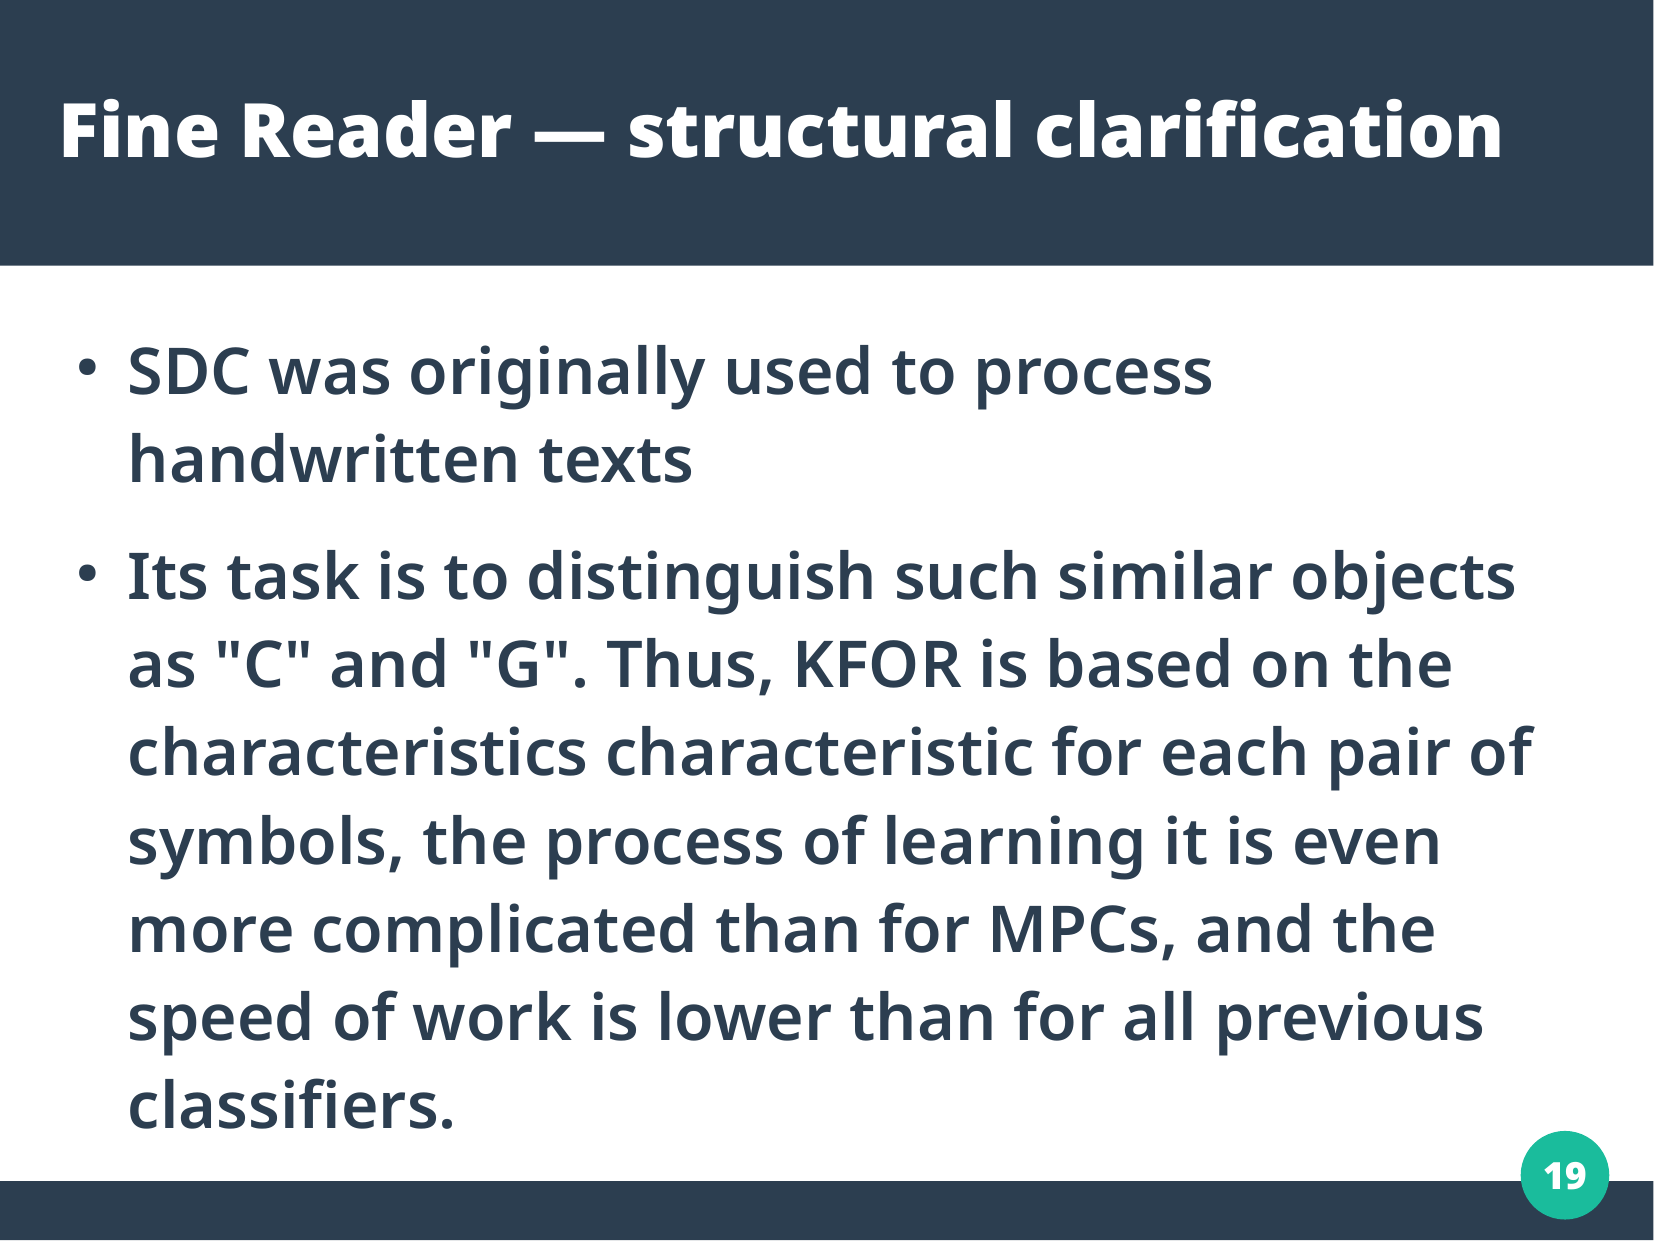

# Fine Reader — structural clarification
SDC was originally used to process handwritten texts
Its task is to distinguish such similar objects as "C" and "G". Thus, KFOR is based on the characteristics characteristic for each pair of symbols, the process of learning it is even more complicated than for MPCs, and the speed of work is lower than for all previous classifiers.
19